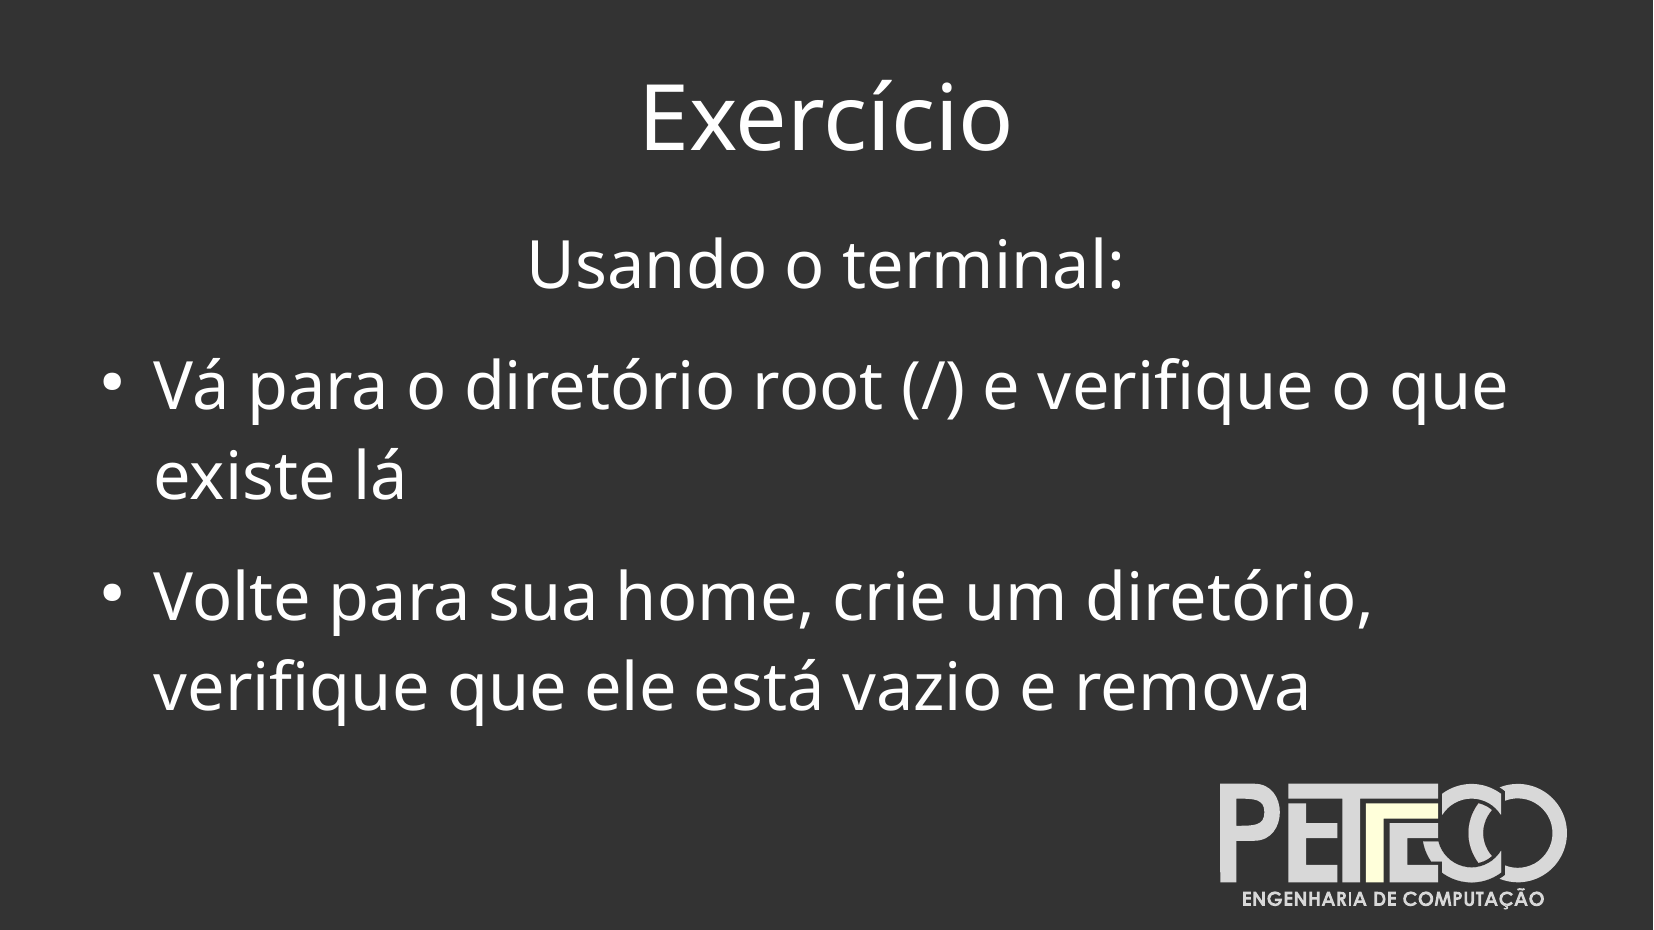

# Exercício
Usando o terminal:
Vá para o diretório root (/) e verifique o que existe lá
Volte para sua home, crie um diretório, verifique que ele está vazio e remova